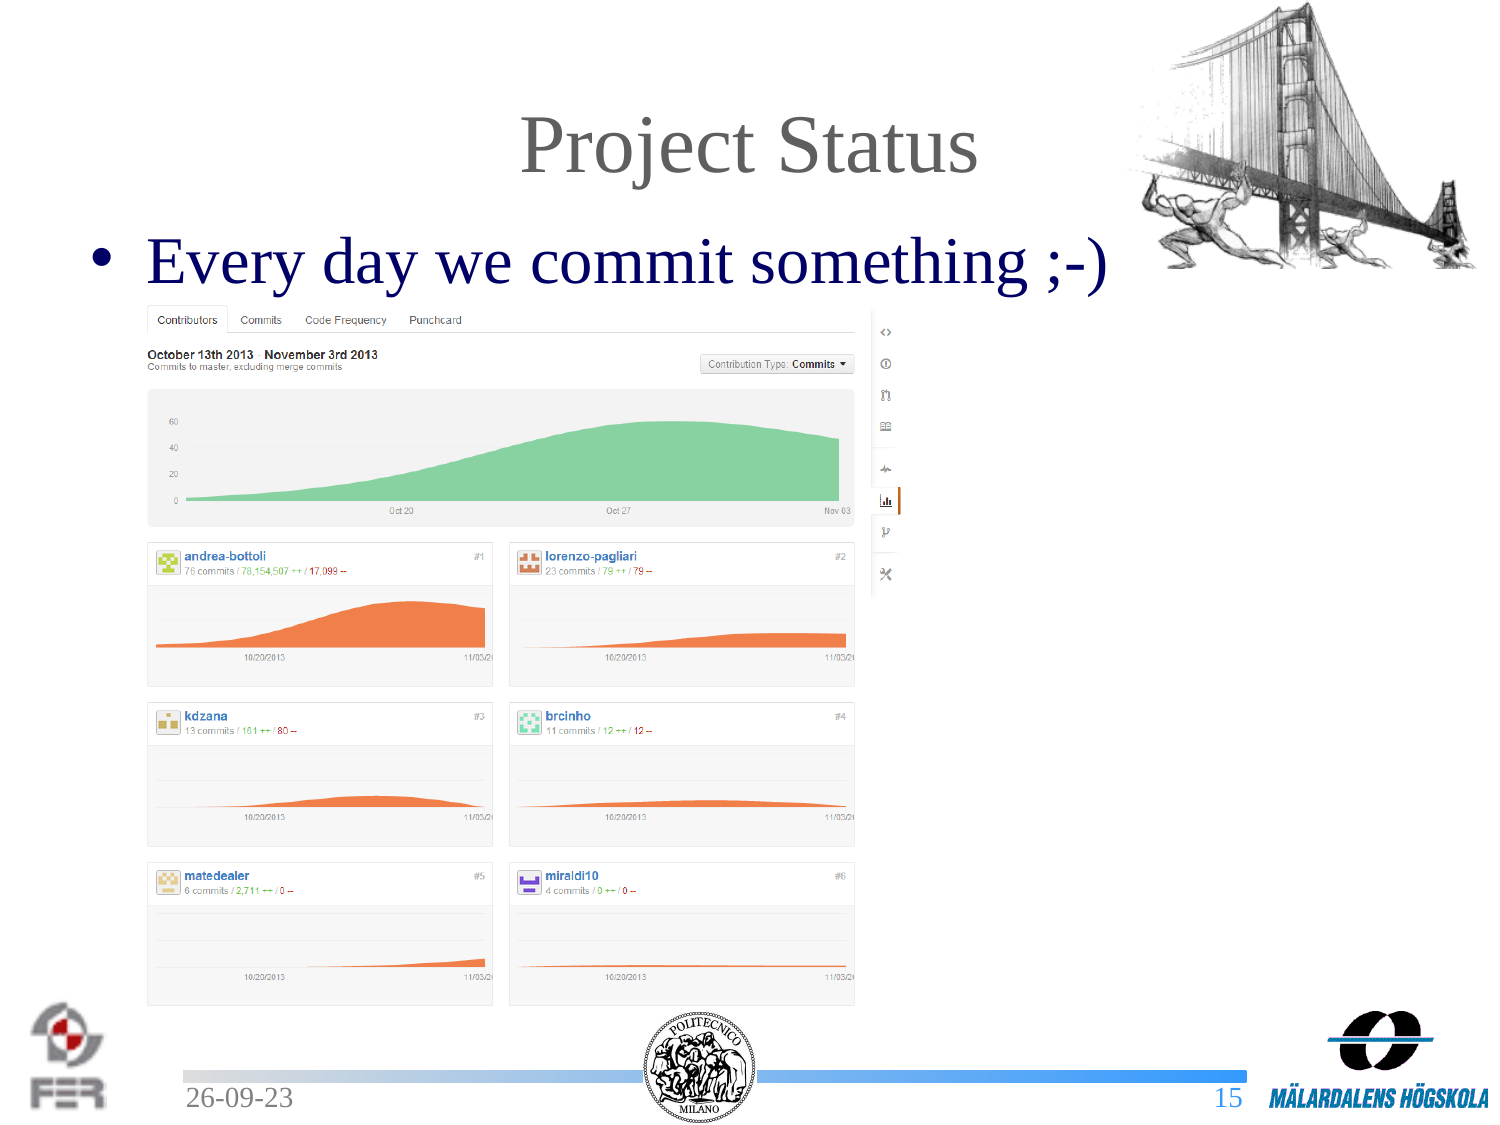

# Project Status
Every day we commit something ;-)
26-08-21